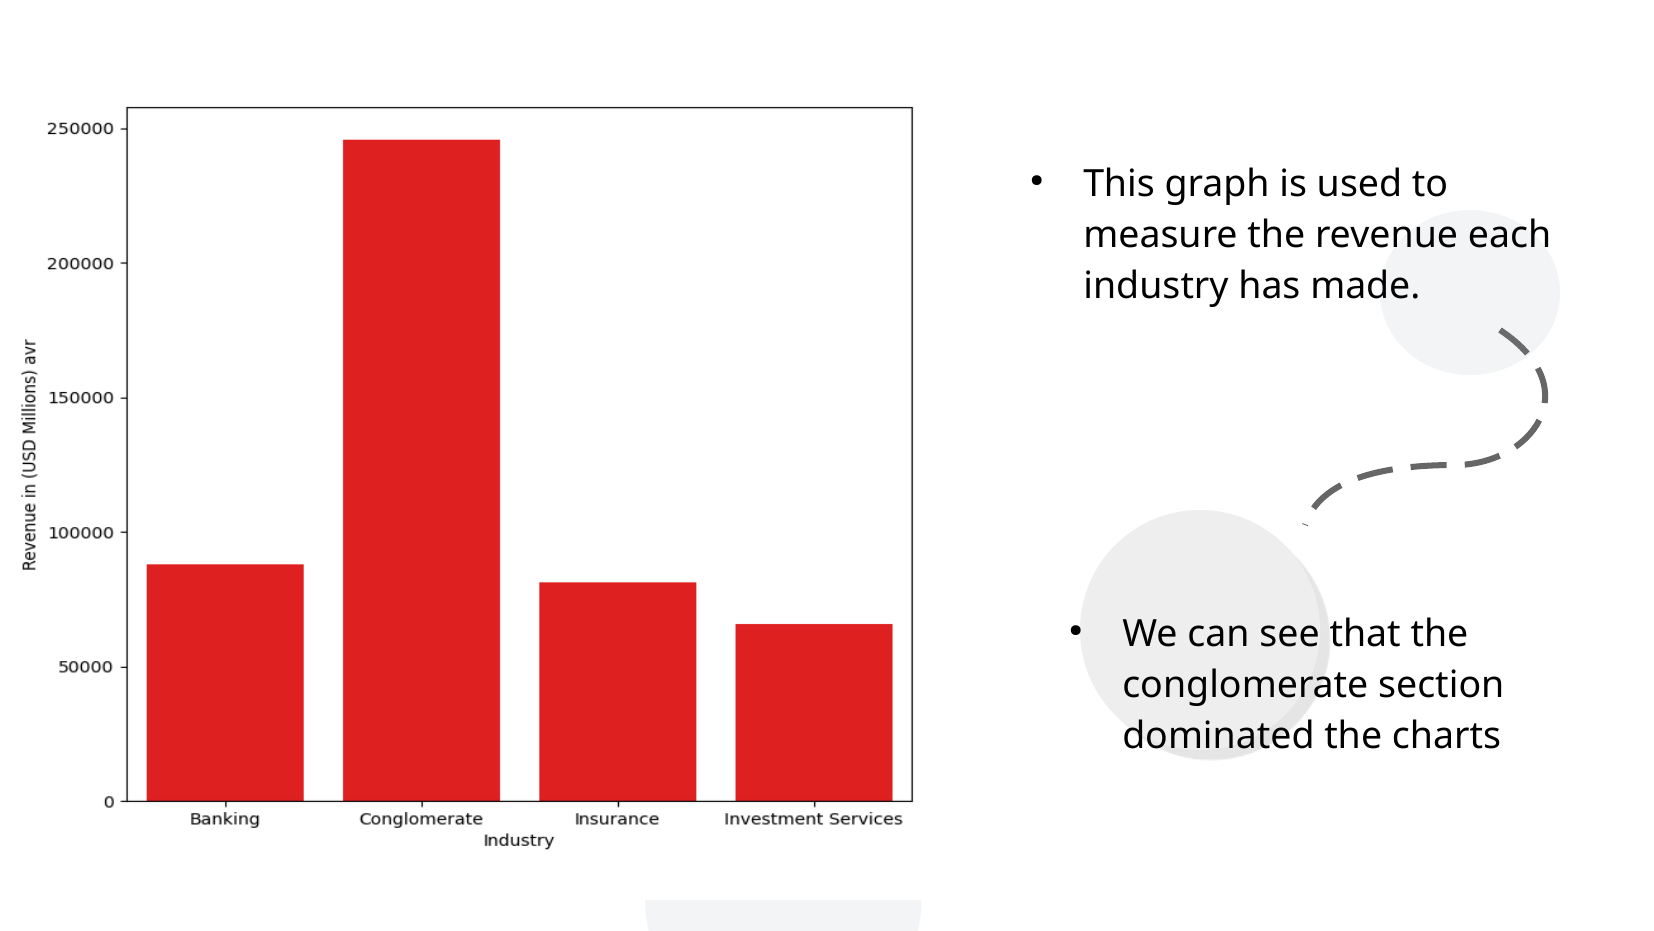

# This graph is used to measure the revenue each industry has made.
We can see that the conglomerate section dominated the charts